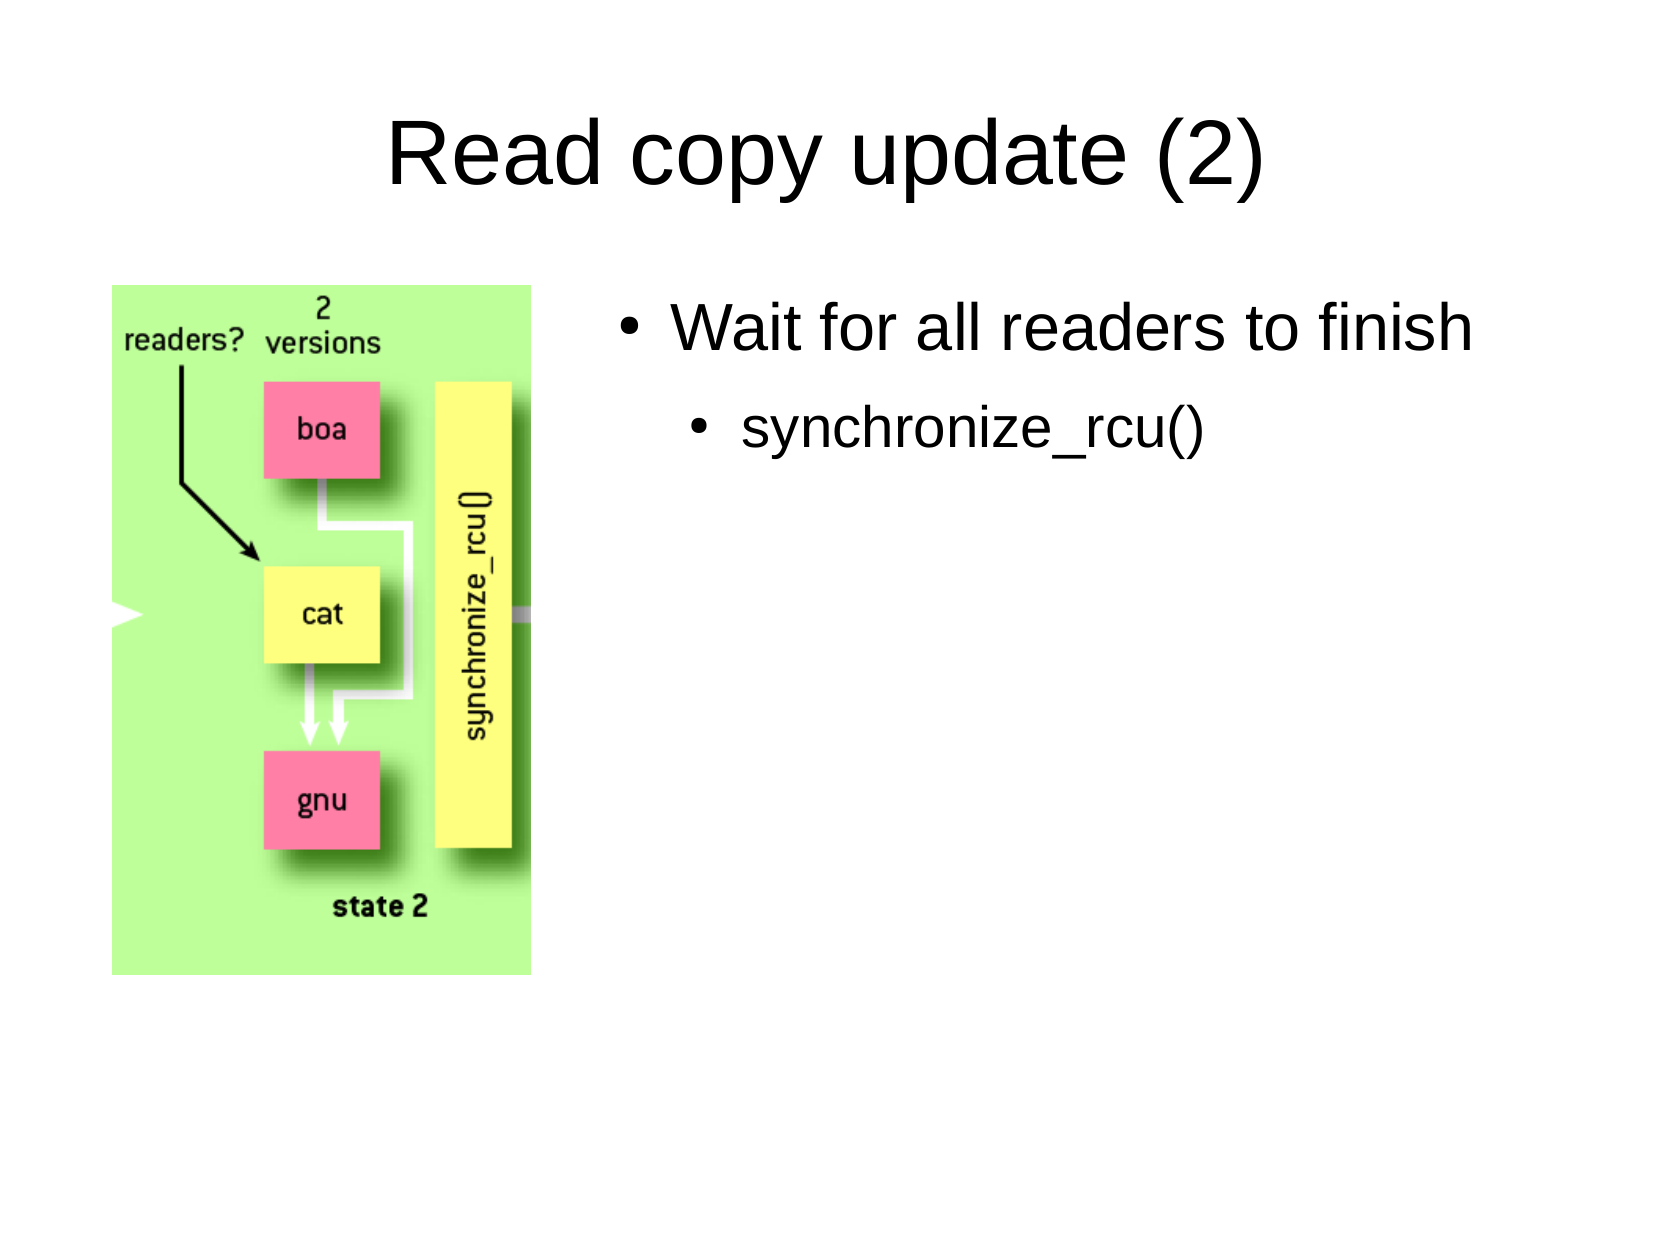

# Read copy update (2)
Wait for all readers to finish
synchronize_rcu()